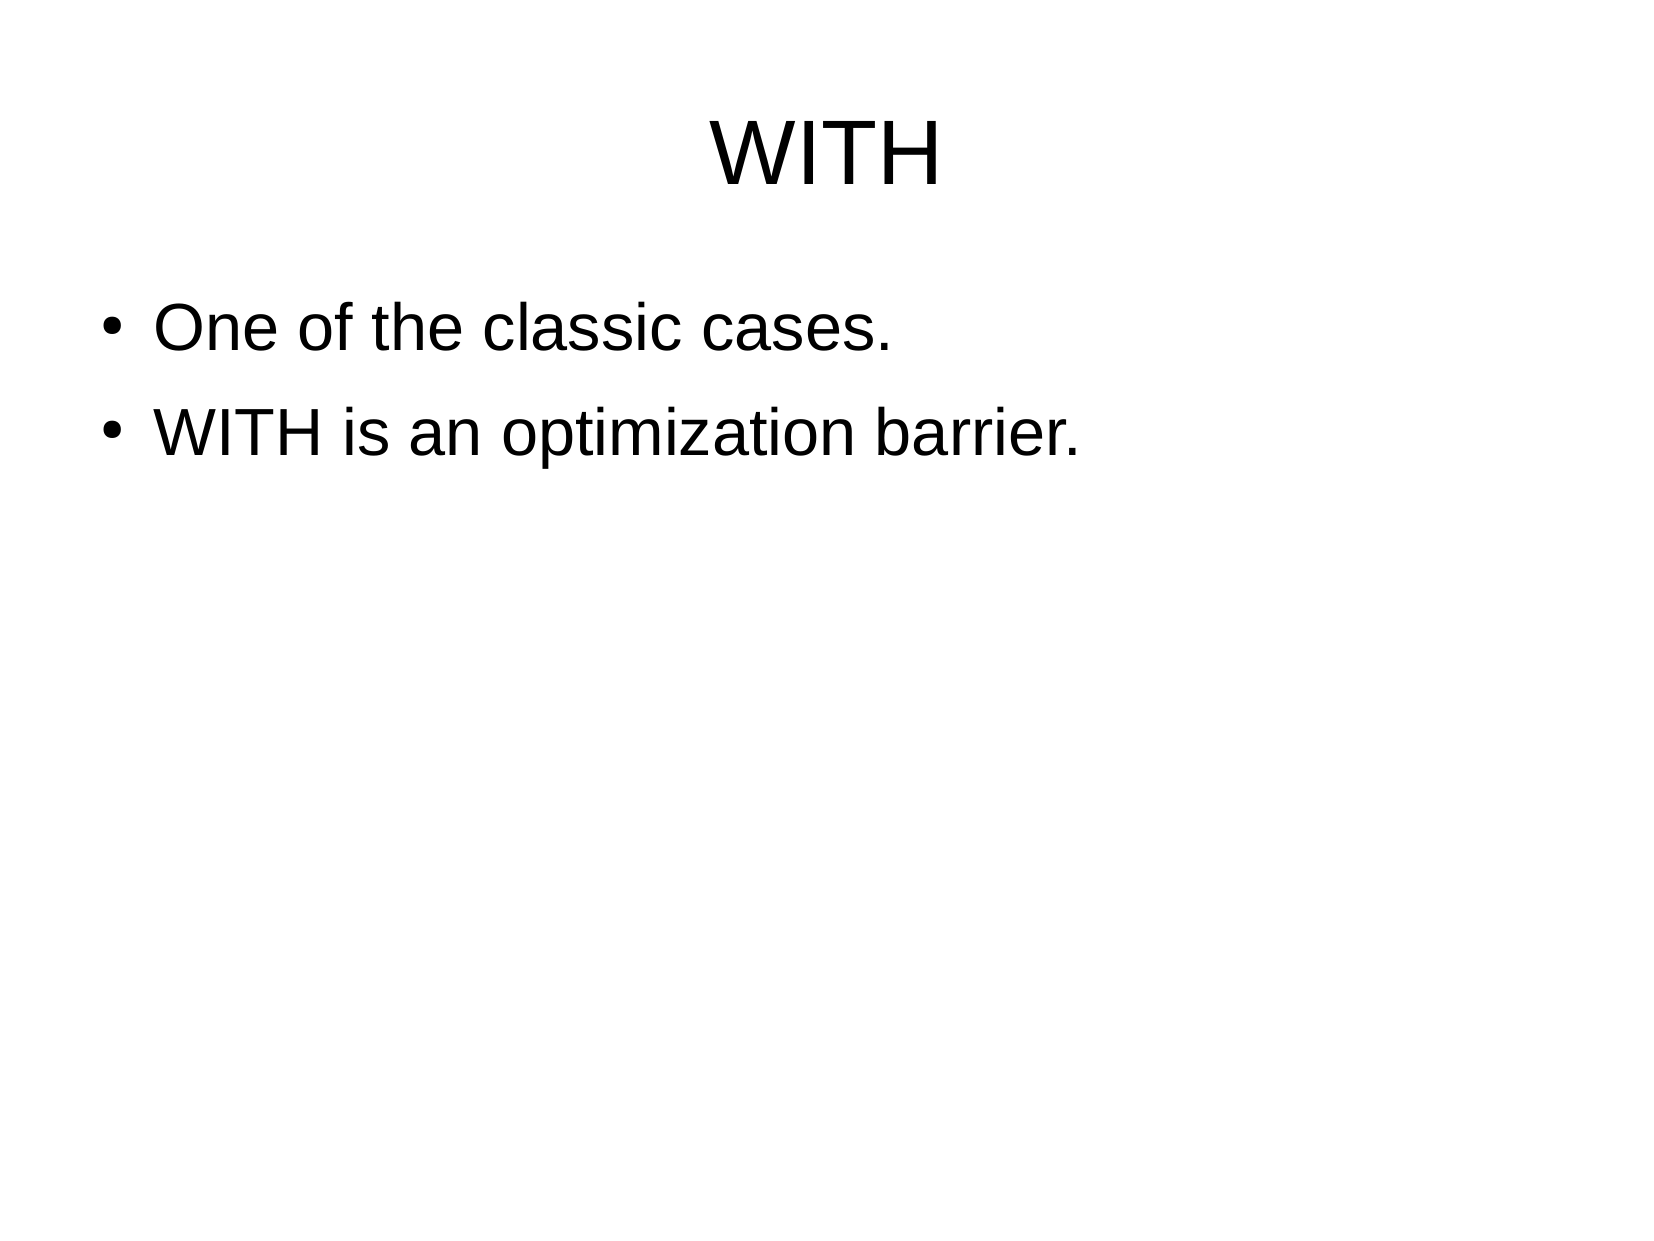

# WITH
One of the classic cases.
WITH is an optimization barrier.